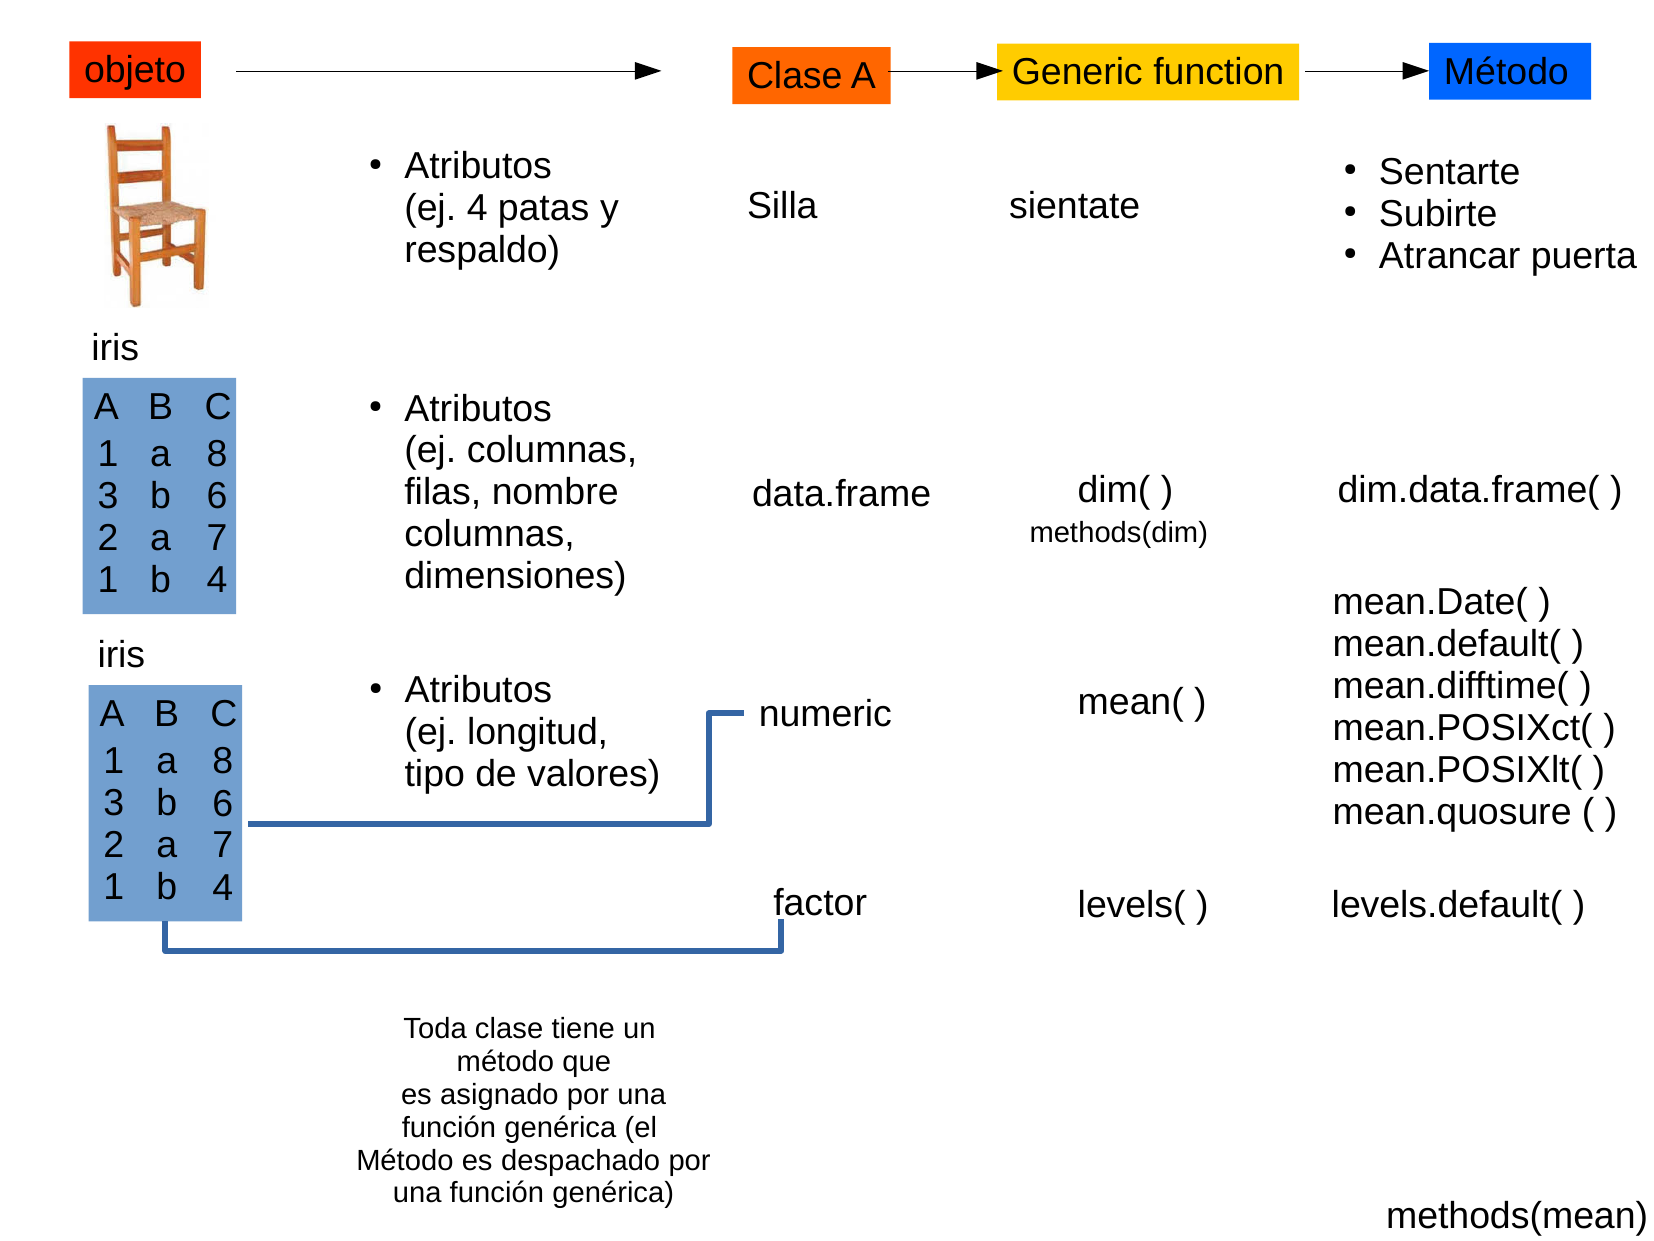

Los Objetos que tienen atributos
son descritos por las clases
y las funciones genéricas
asignan un método a usar sobre el objeto
objeto
Método
Generic function
Clase A
Atributos
(ej. 4 patas y
respaldo)
Sentarte
Subirte
Atrancar puerta
Silla
sientate
iris
A B C
Atributos
(ej. columnas,
filas, nombre
columnas,
dimensiones)
1
3
2
1
a
b
a
b
8
6
7
4
dim( )
dim.data.frame( )
data.frame
methods(dim)
mean.Date( )
mean.default( )
mean.difftime( )
mean.POSIXct( )
mean.POSIXlt( )
mean.quosure ( )
iris
Atributos
(ej. longitud,
tipo de valores)
mean( )
A B C
numeric
1
3
2
1
a
b
a
b
8
6
7
4
factor
levels( )
levels.default( )
Class: describe objetos
	Objetos: son casos de una clase
Method: función que solo opera en ciertas clases de objetos
Generic function: asigna (despacha) a un objeto una función
 particular a su clase, i.e. un method
Toda clase tiene un
método que
es asignado por una
función genérica (el
Método es despachado por
una función genérica)
methods(mean)
Funciones contienen las acciones de nuestros análisis
Clases contienen la naturaleza de los argumentos, y resultados computados por las funciones
Estructura de datos
Con atributos y métodos